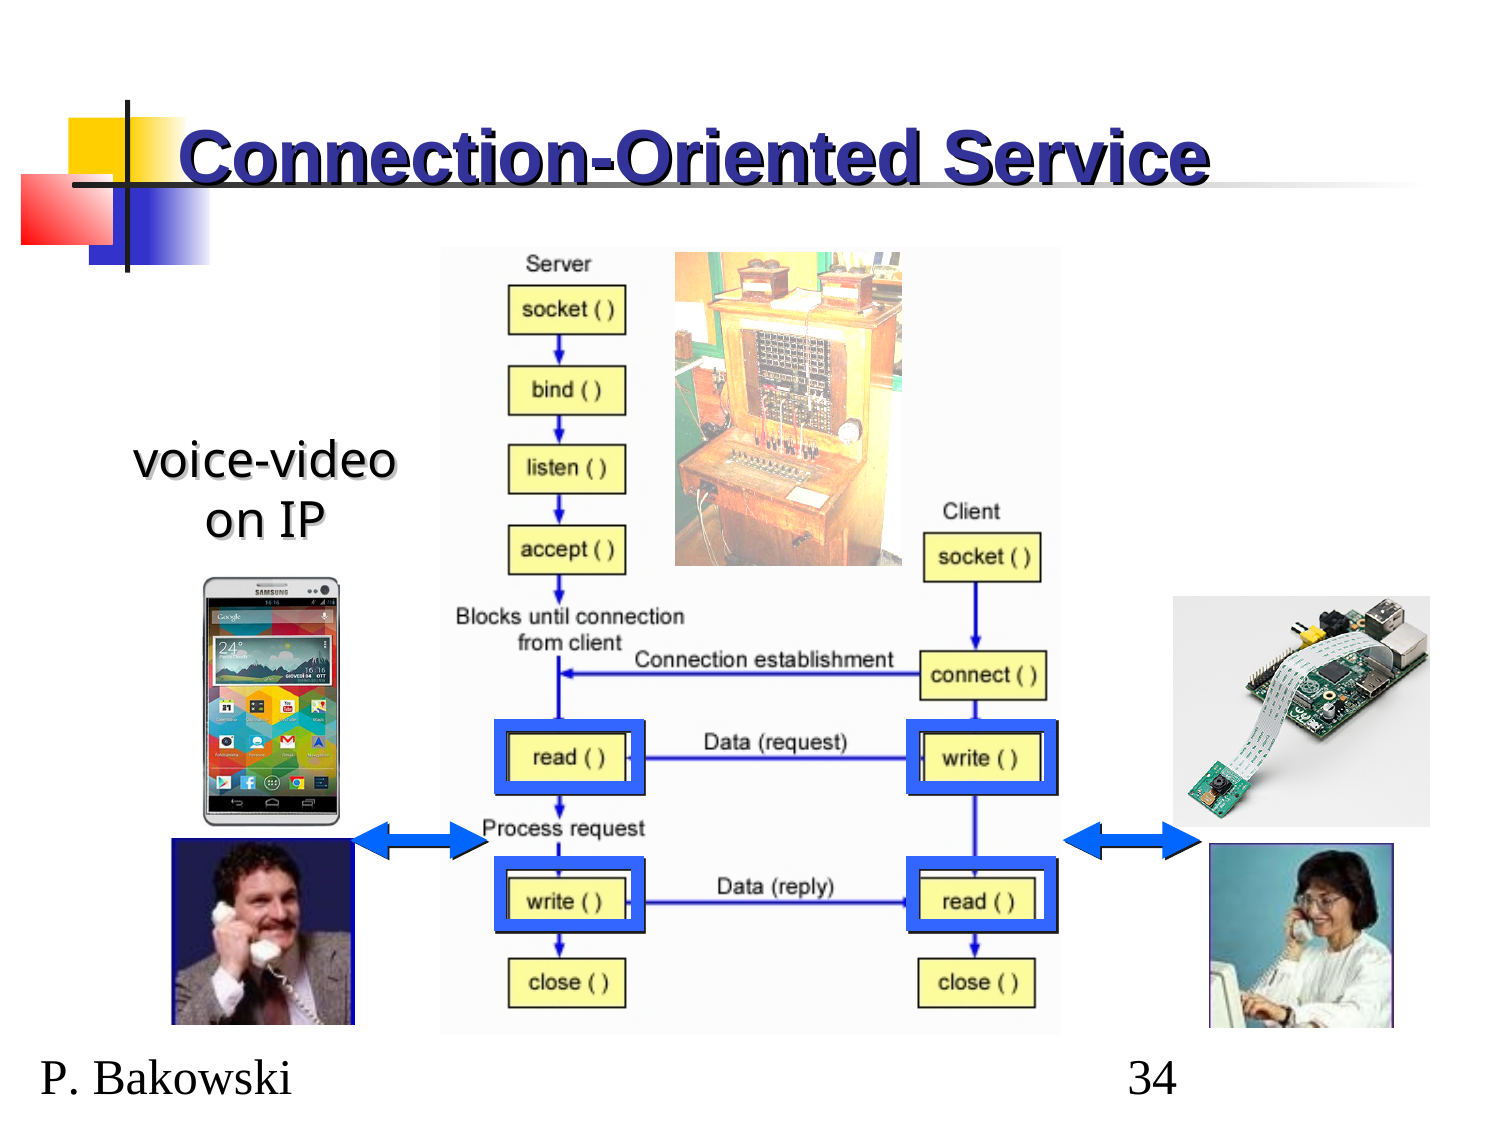

# Connection-Oriented Service
packets with destination and source address
voice-video on IP
P.Bakowski
34